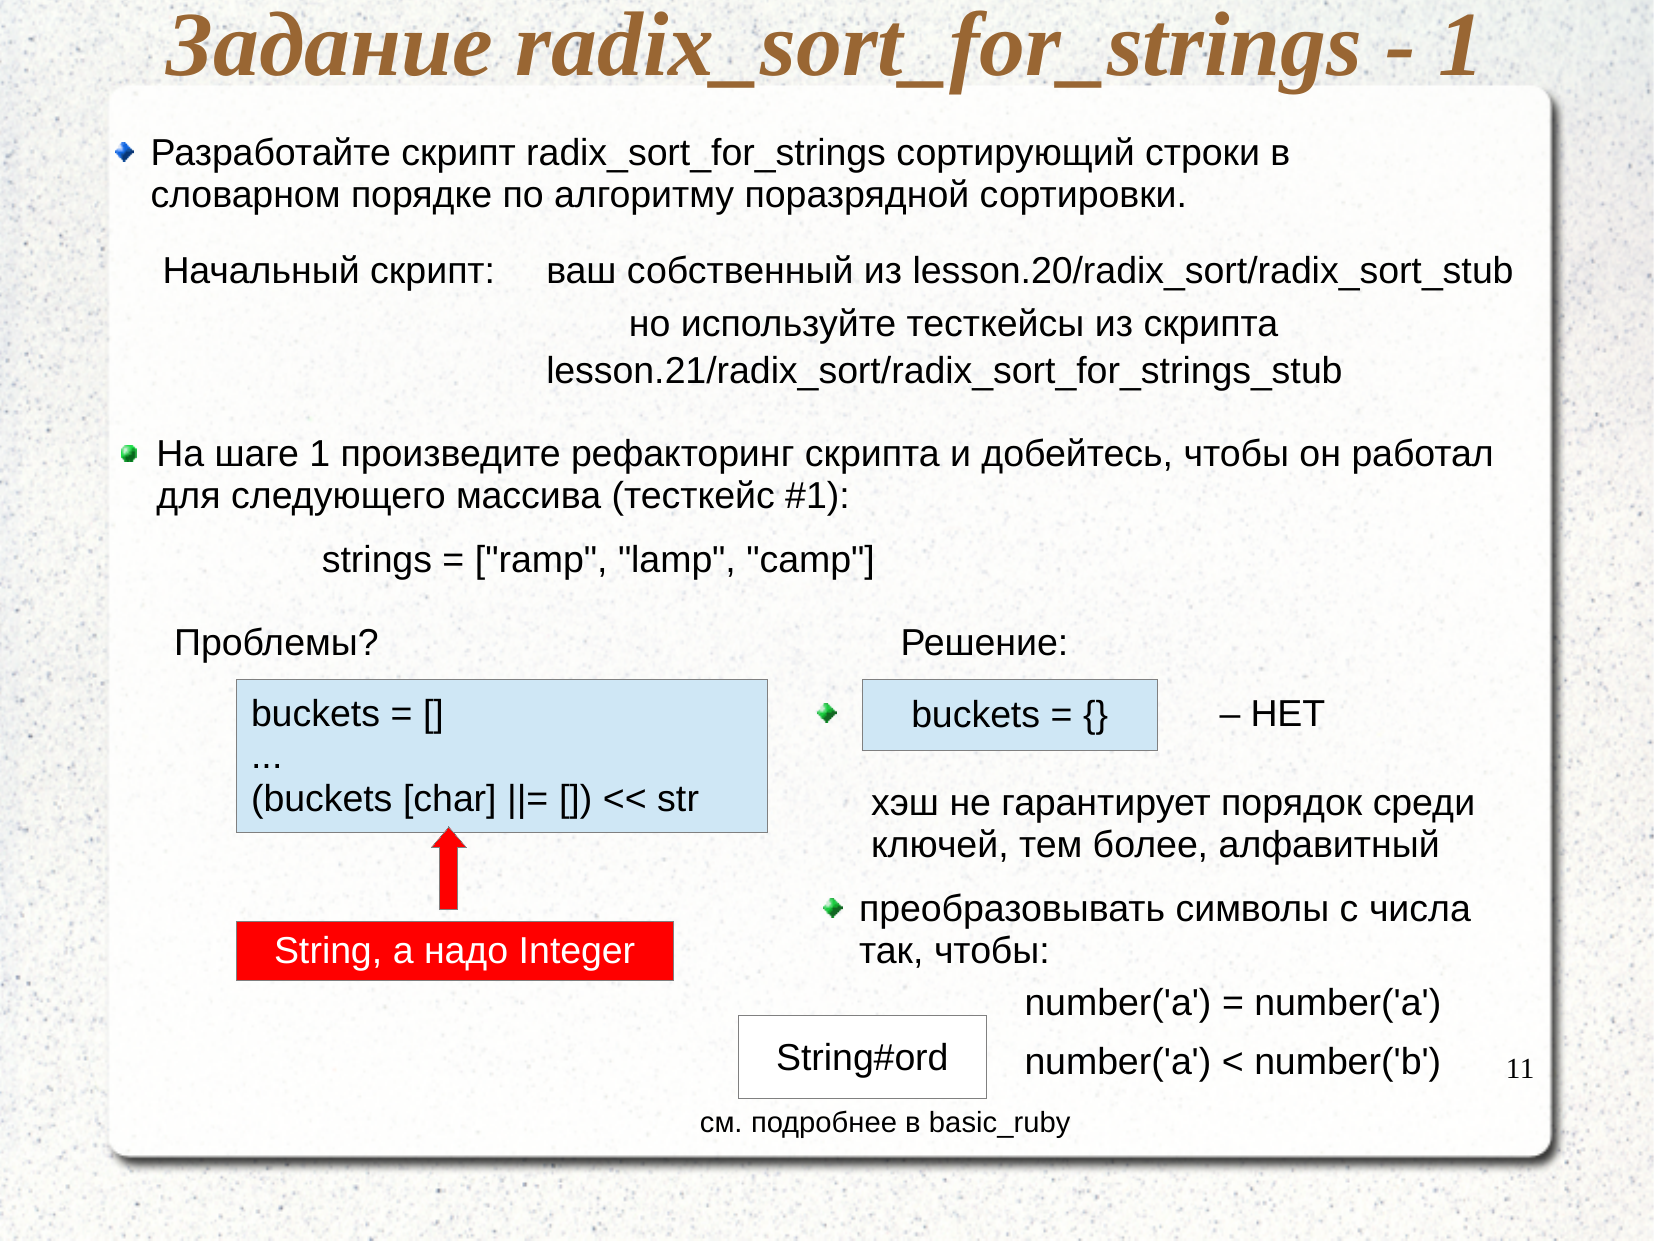

# Задание radix_sort_for_strings - 1
Разработайте скрипт radix_sort_for_strings сортирующий строки в словарном порядке по алгоритму поразрядной сортировки.
Начальный скрипт:
ваш собственный из lesson.20/radix_sort/radix_sort_stub
но используйте тесткейсы из скрипта
lesson.21/radix_sort/radix_sort_for_strings_stub
На шаге 1 произведите рефакторинг скрипта и добейтесь, чтобы он работал для следующего массива (тесткейс #1):
strings = ["ramp", "lamp", "camp"]
Проблемы?
Решение:
buckets = []
...
(buckets [char] ||= []) << str
buckets = {}
– НЕТ
хэш не гарантирует порядок среди ключей, тем более, алфавитный
String, а надо Integer
преобразовывать символы с числа так, чтобы:
number('a') = number('a')
number('a') < number('b')
String#ord
см. подробнее в basic_ruby
11